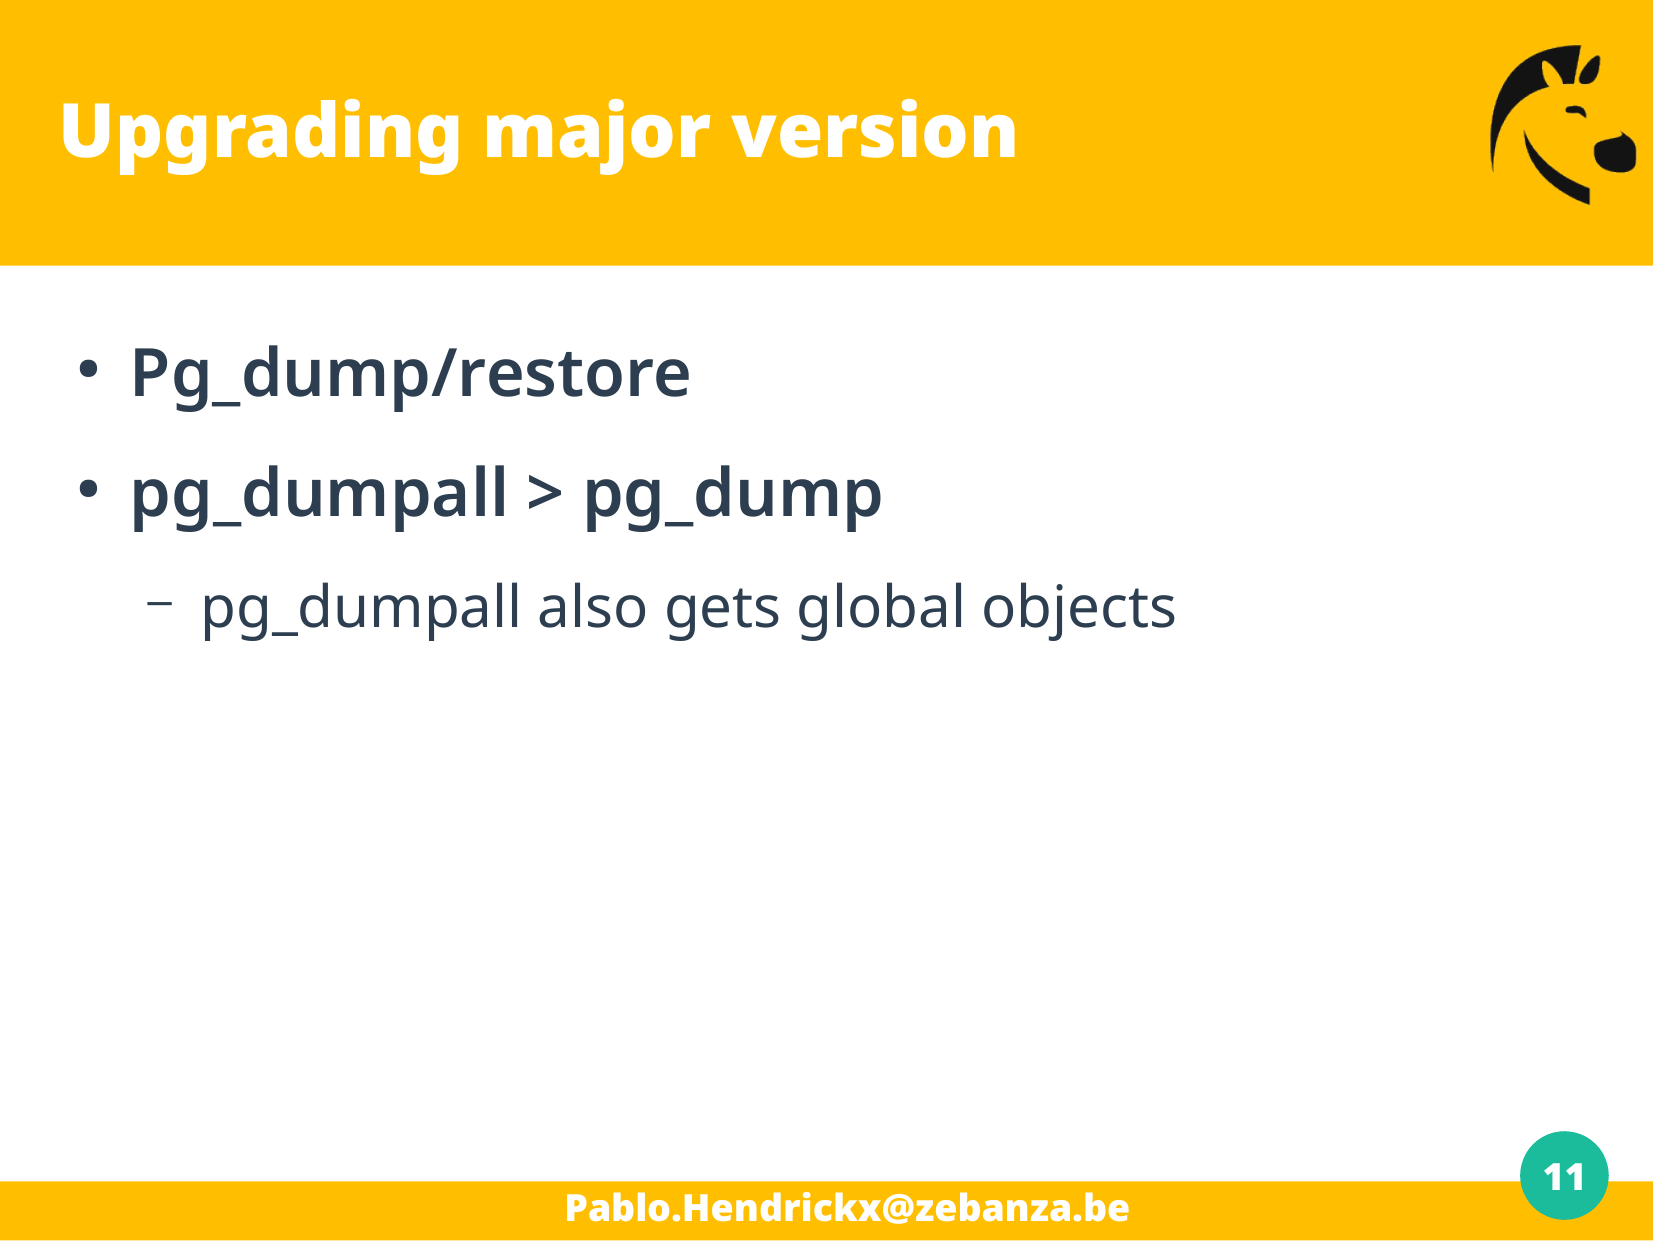

# Upgrading major version
Pg_dump/restore
pg_dumpall > pg_dump
pg_dumpall also gets global objects
11
Pablo.Hendrickx@zebanza.be